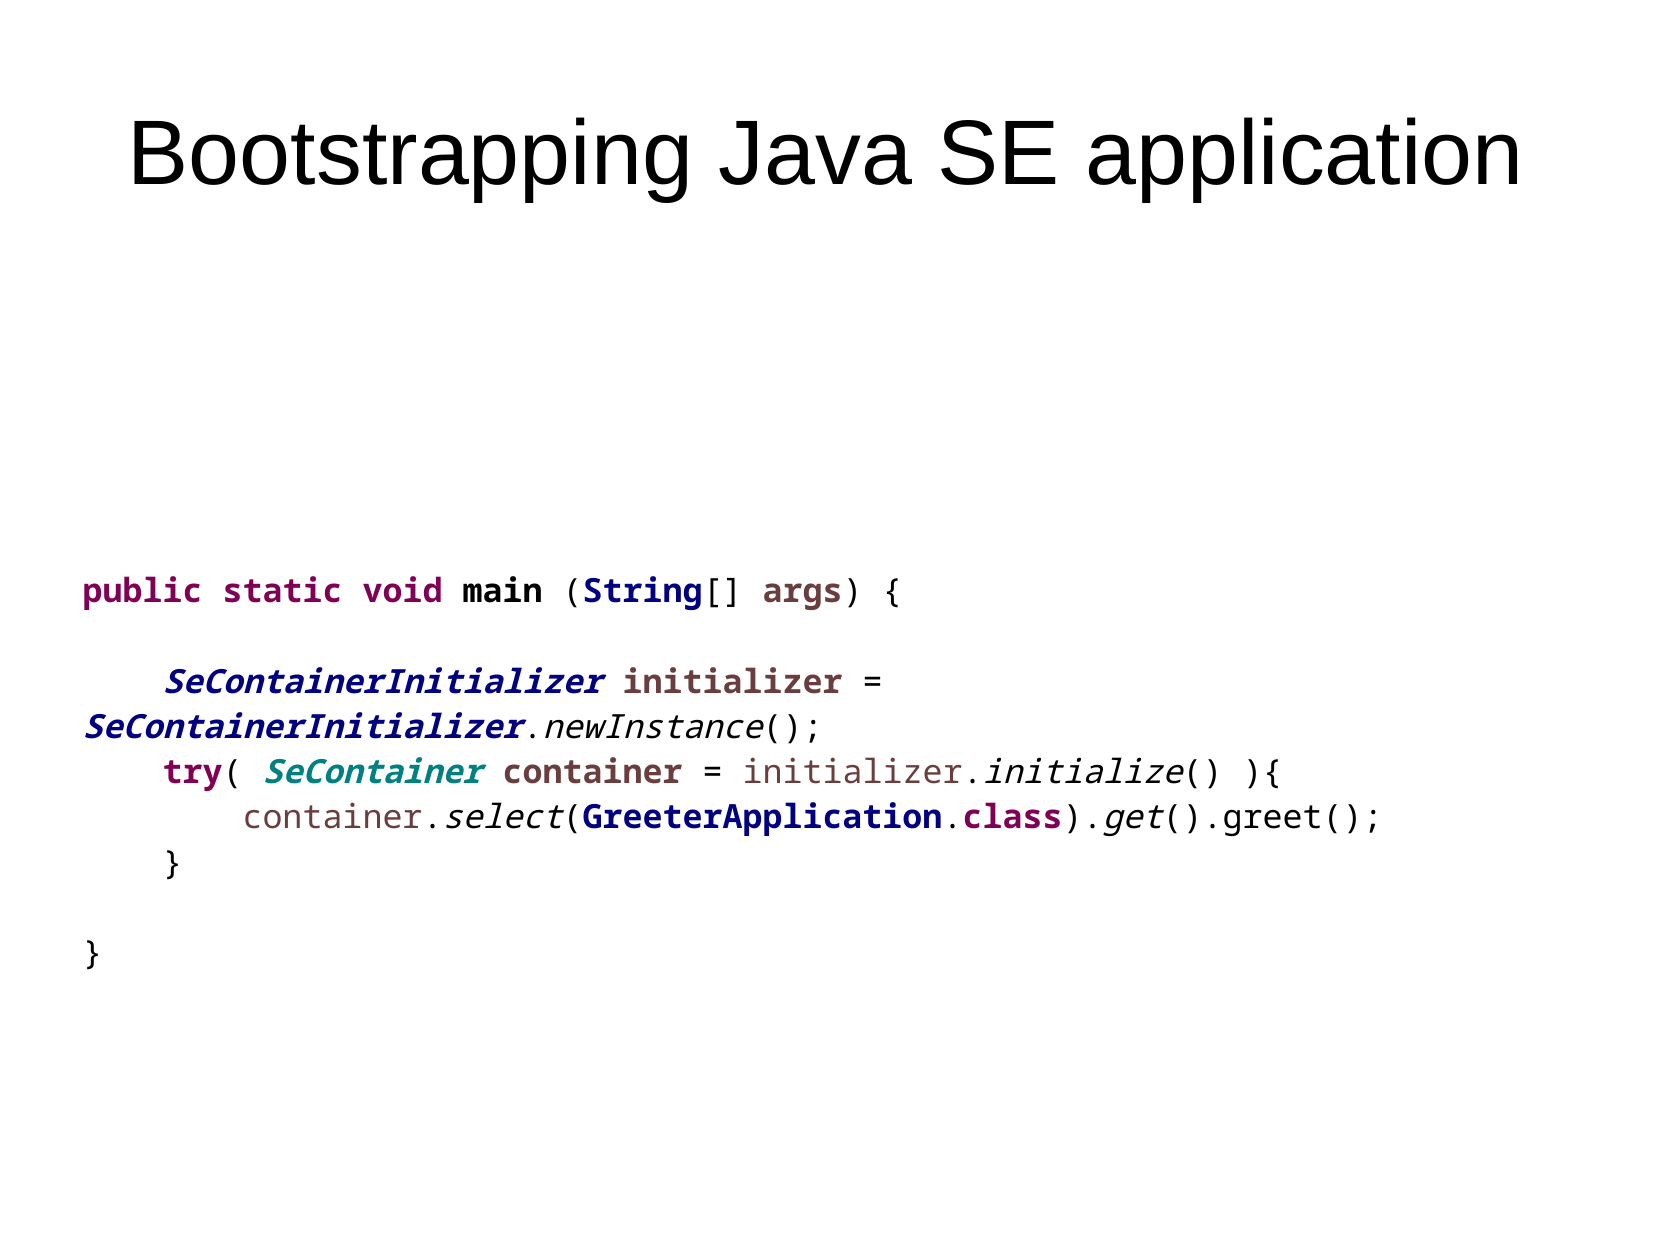

# Bootstrapping Java SE application
public static void main (String[] args) {
 SeContainerInitializer initializer = SeContainerInitializer.newInstance();
 try( SeContainer container = initializer.initialize() ){
 container.select(GreeterApplication.class).get().greet();
 }
}